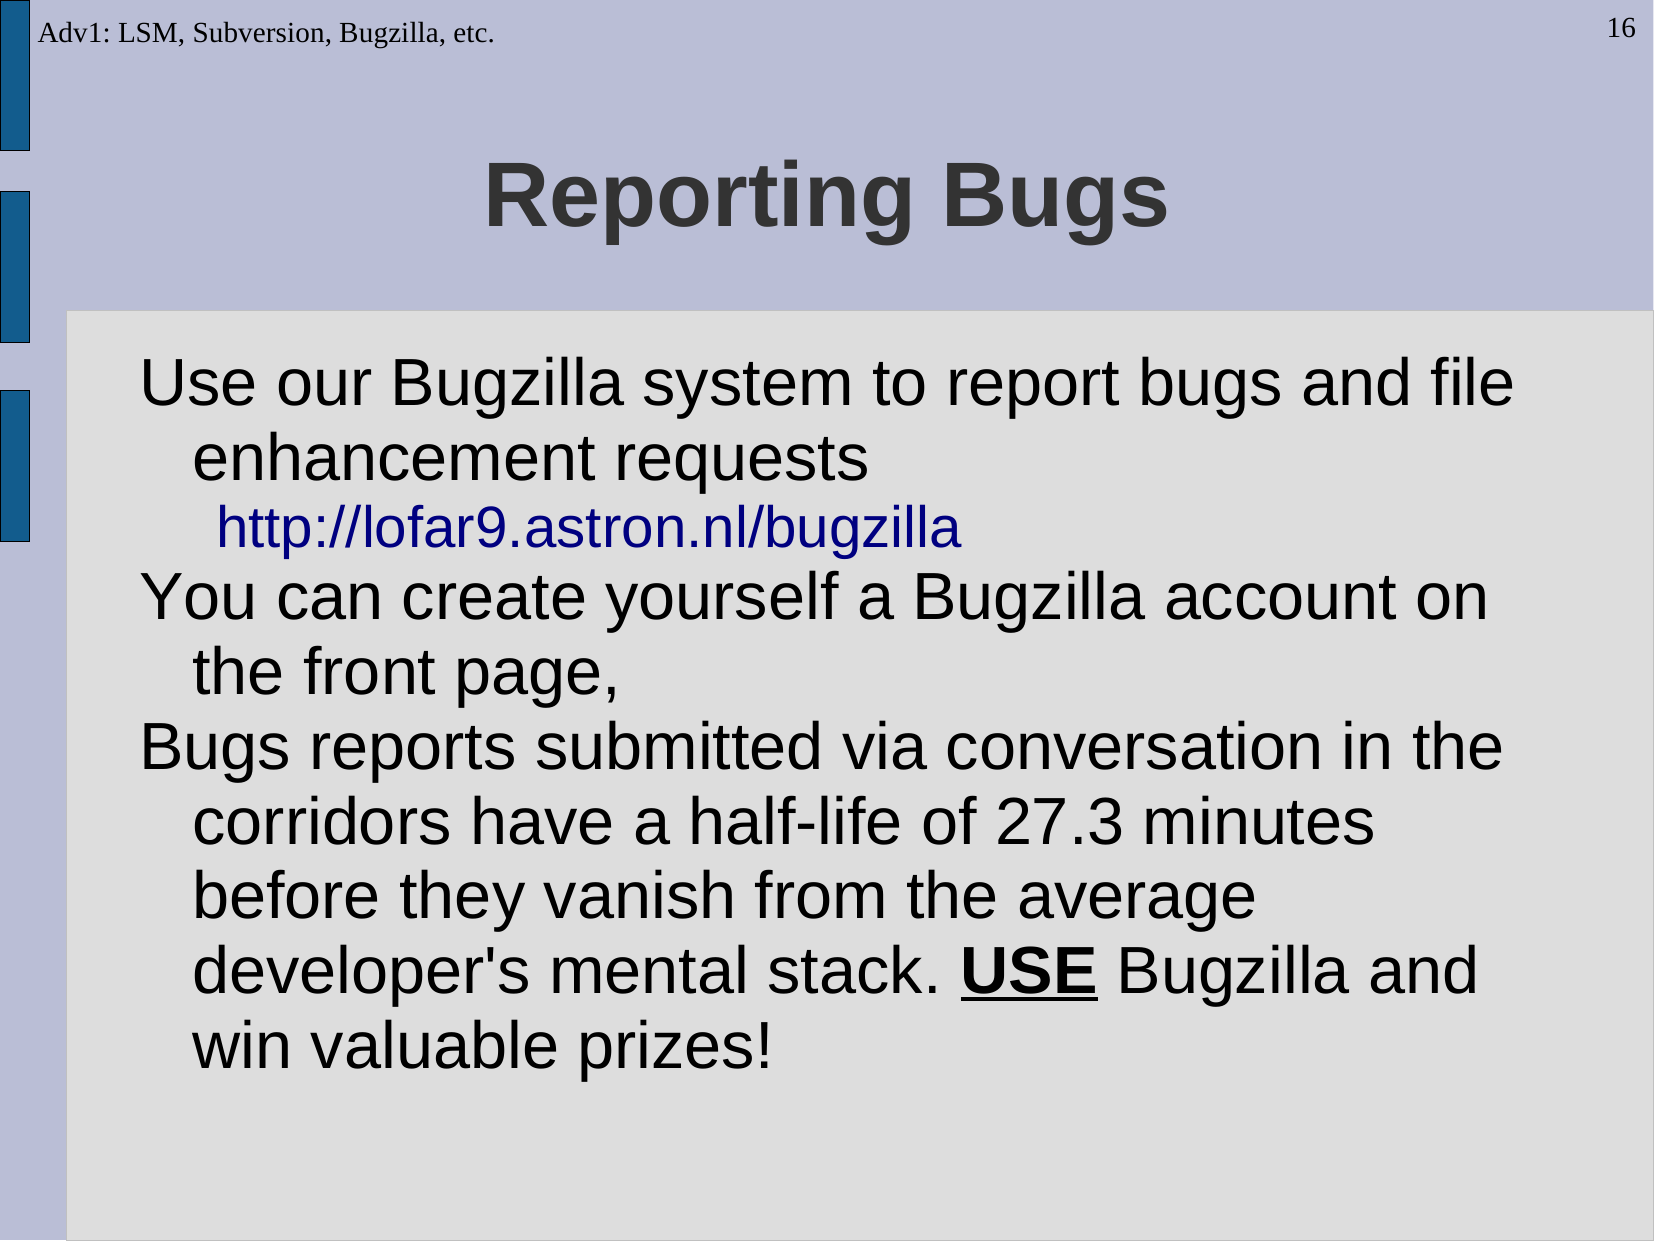

16
# Reporting Bugs
Use our Bugzilla system to report bugs and file enhancement requests
http://lofar9.astron.nl/bugzilla
You can create yourself a Bugzilla account on the front page,
Bugs reports submitted via conversation in the corridors have a half-life of 27.3 minutes before they vanish from the average developer's mental stack. USE Bugzilla and win valuable prizes!